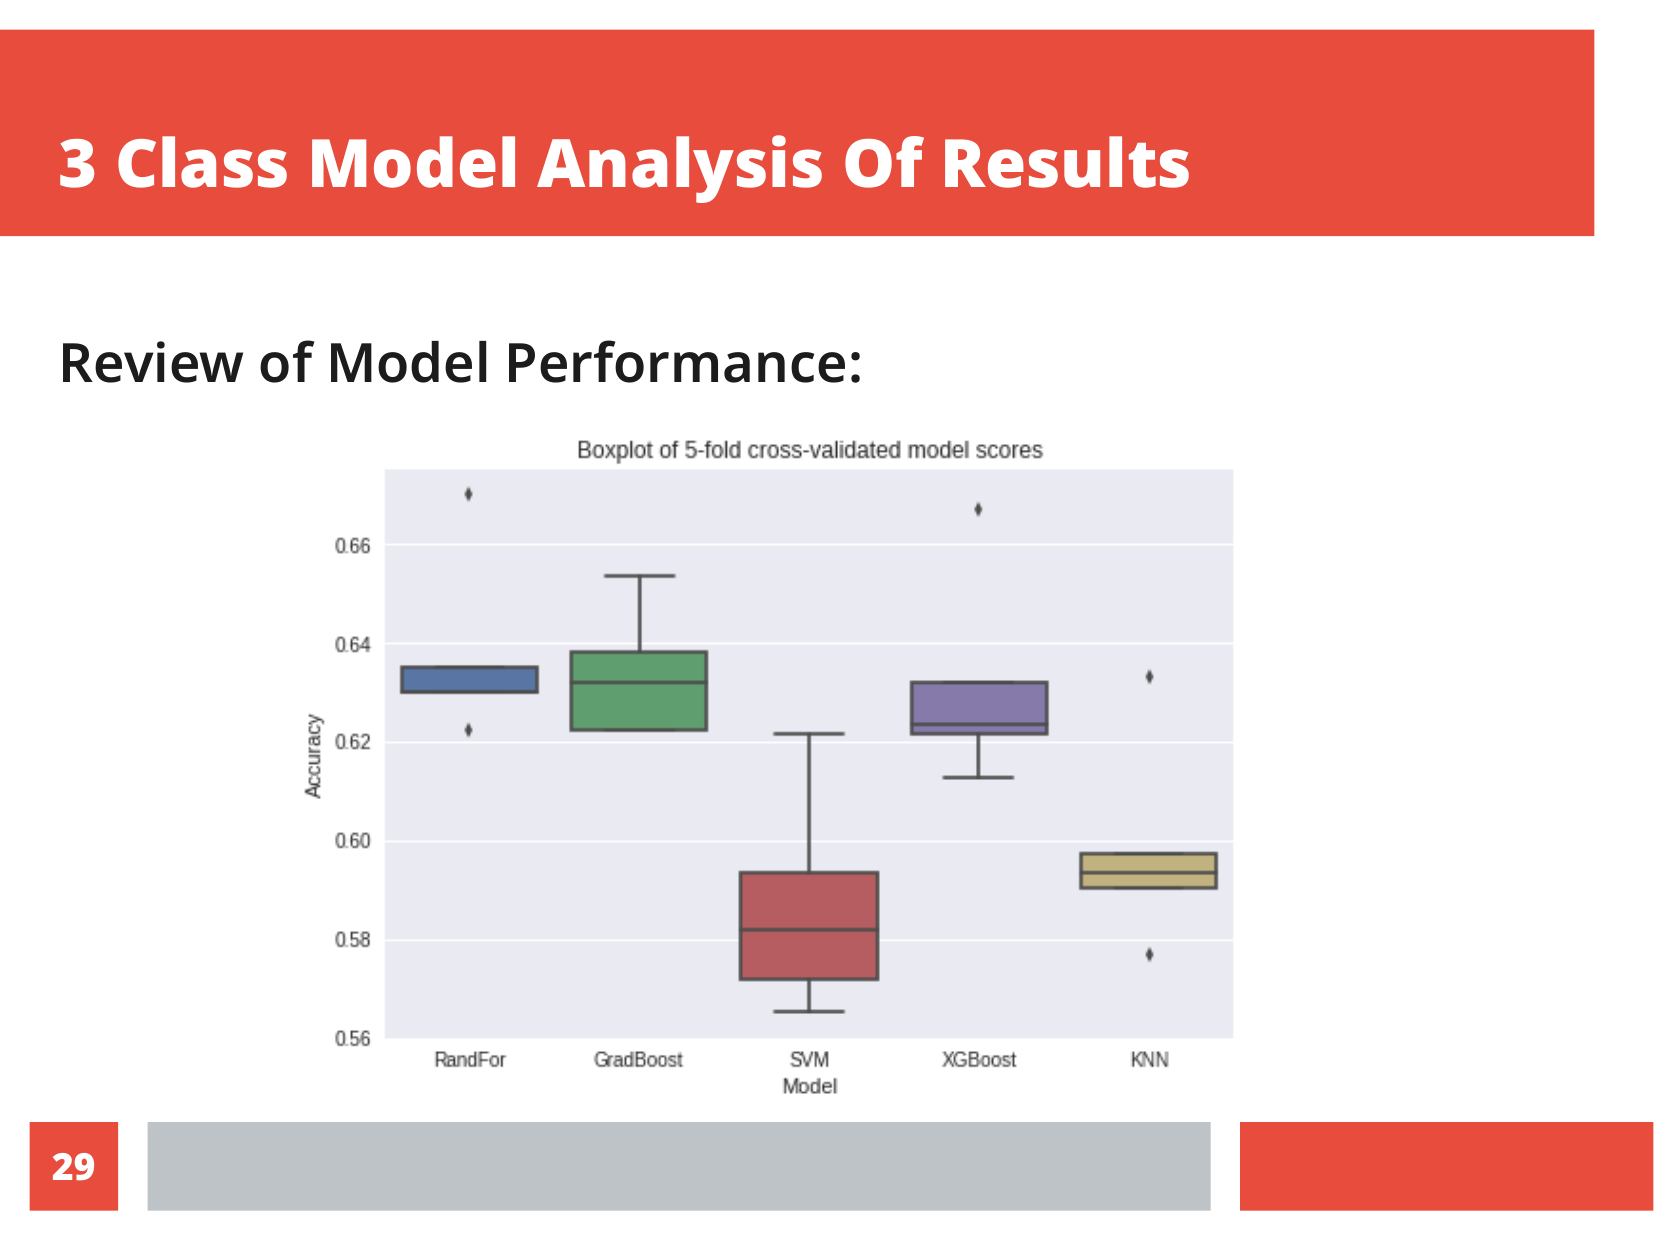

# 3 Class Model Analysis Of Results
Review of Model Performance:
29